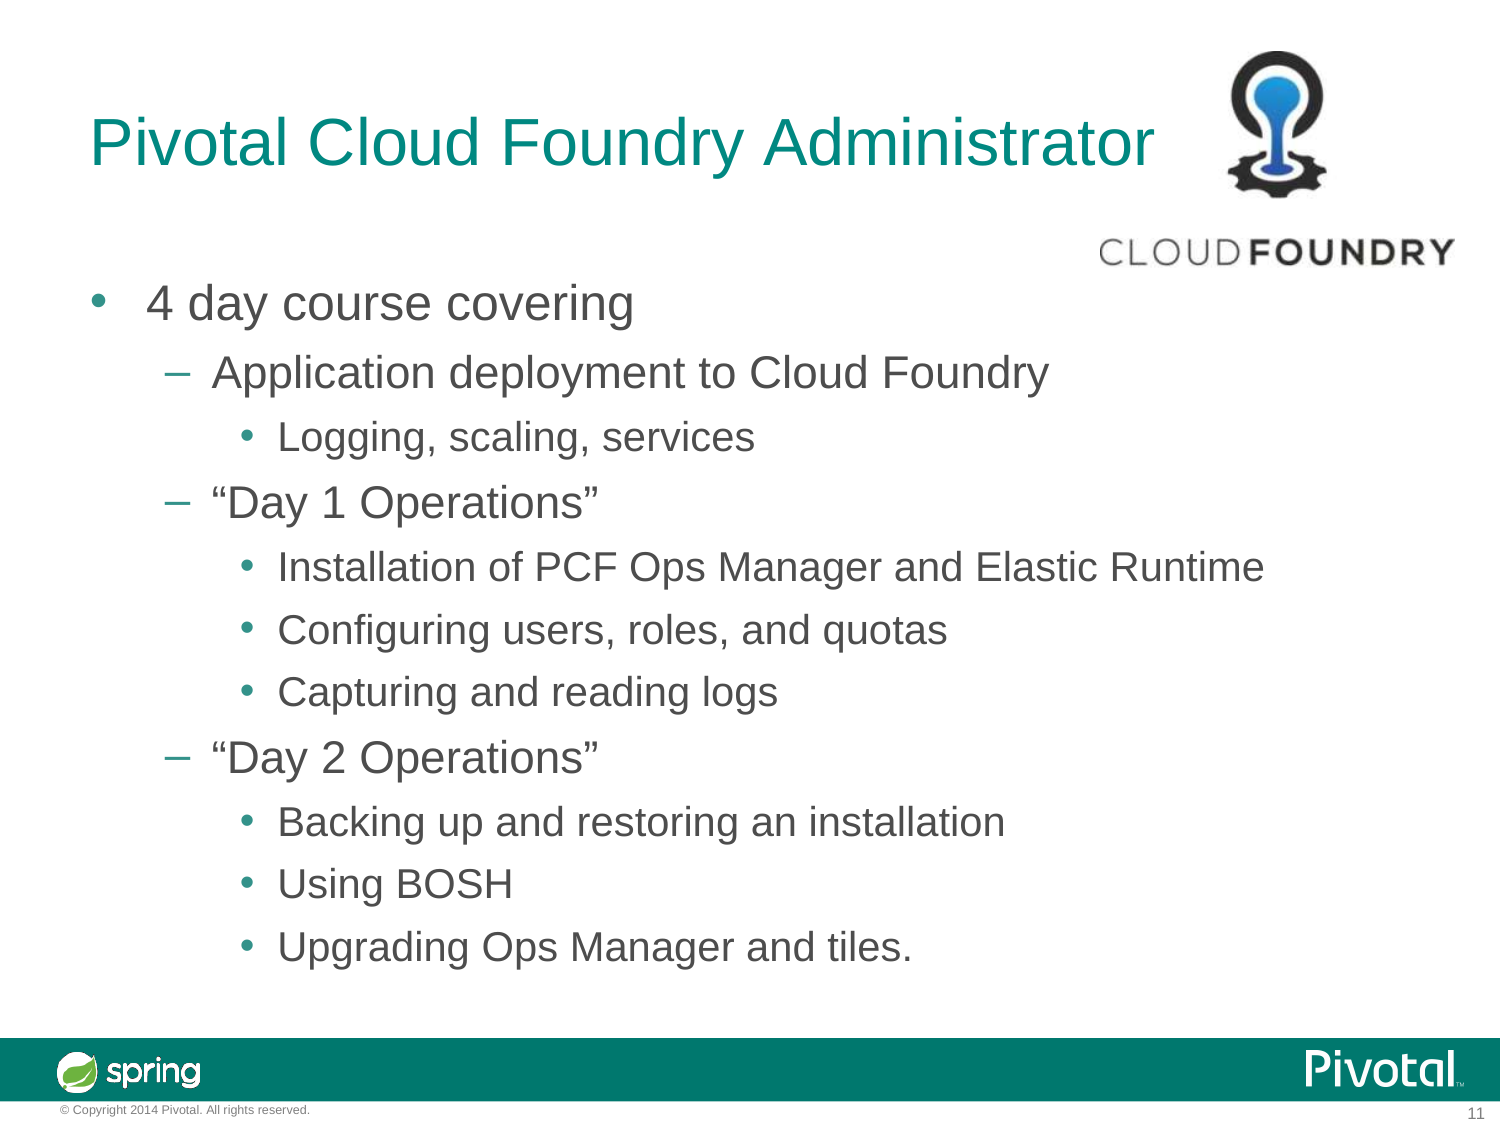

# Pivotal Cloud Foundry Administrator
4 day course covering
Application deployment to Cloud Foundry
Logging, scaling, services
“Day 1 Operations”
Installation of PCF Ops Manager and Elastic Runtime
Configuring users, roles, and quotas
Capturing and reading logs
“Day 2 Operations”
Backing up and restoring an installation
Using BOSH
Upgrading Ops Manager and tiles.